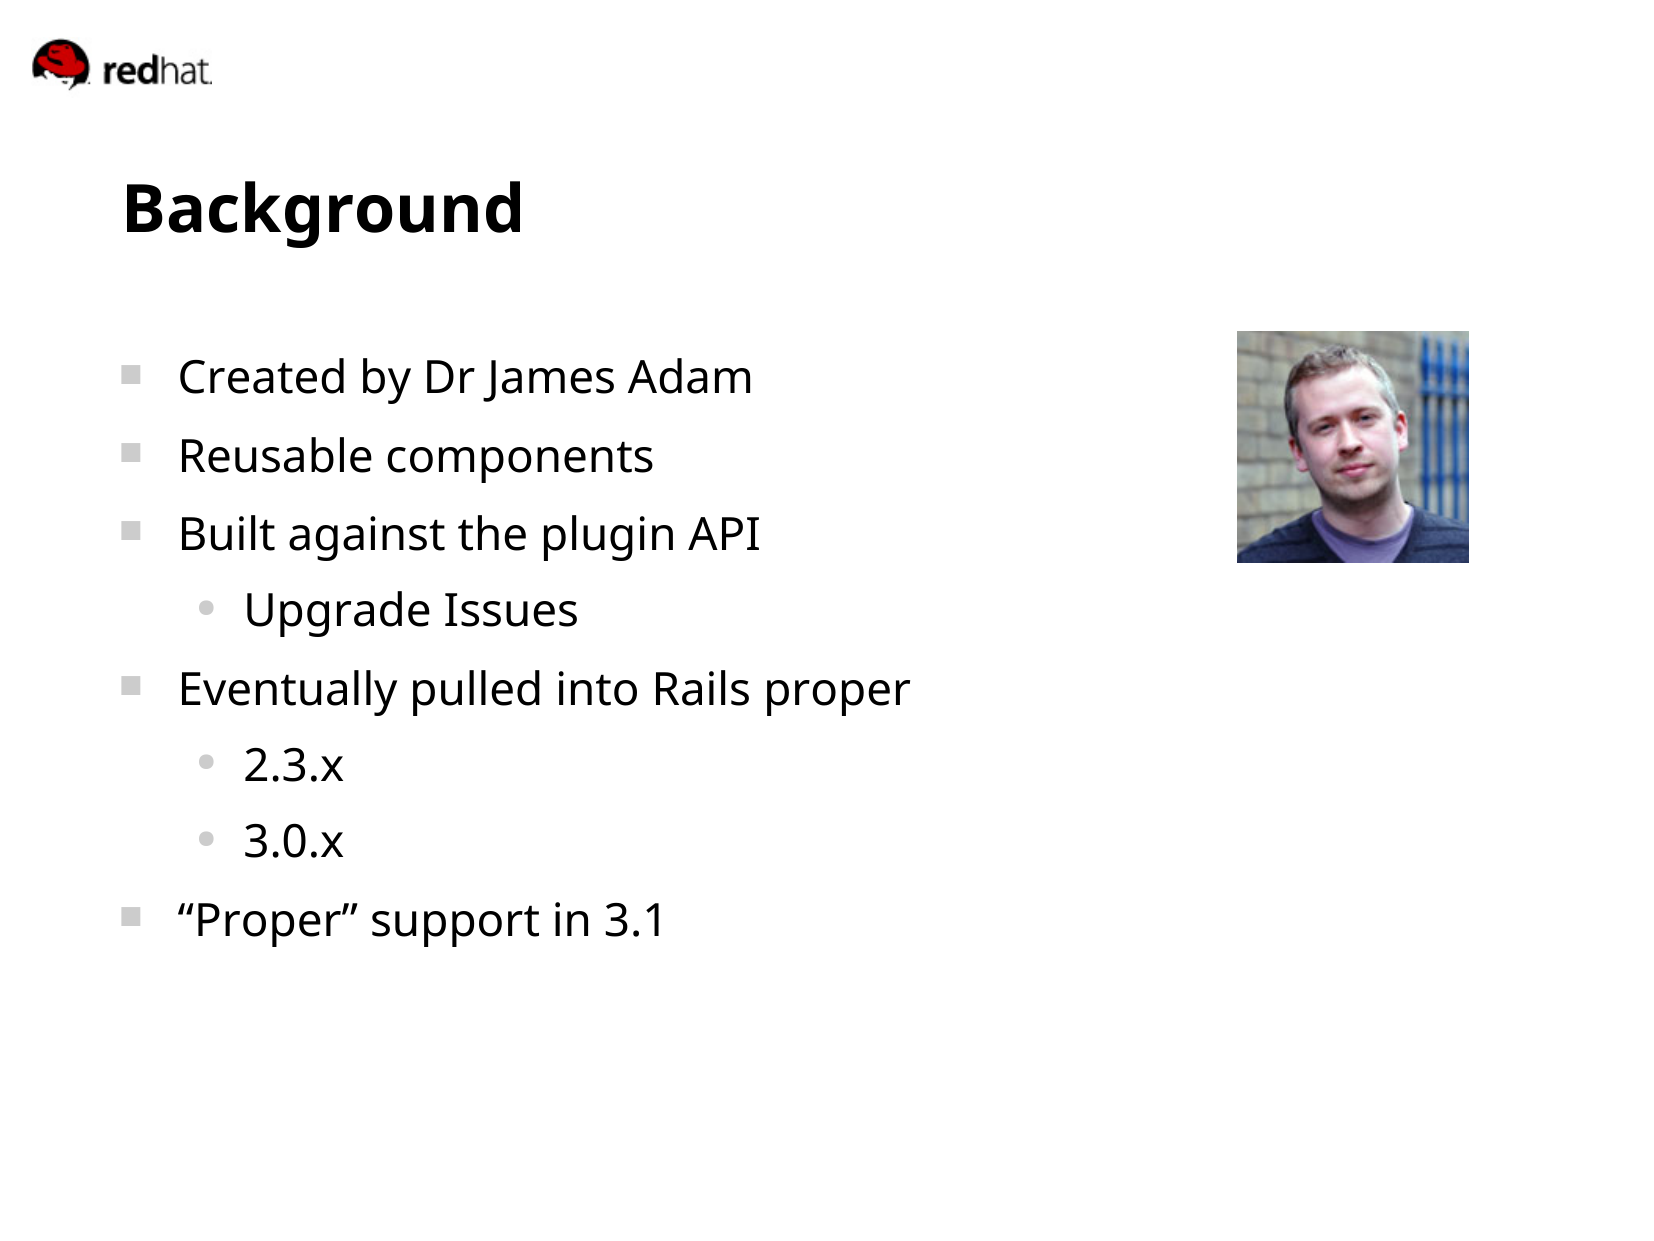

# Background
Created by Dr James Adam
Reusable components
Built against the plugin API
Upgrade Issues
Eventually pulled into Rails proper
2.3.x
3.0.x
“Proper” support in 3.1